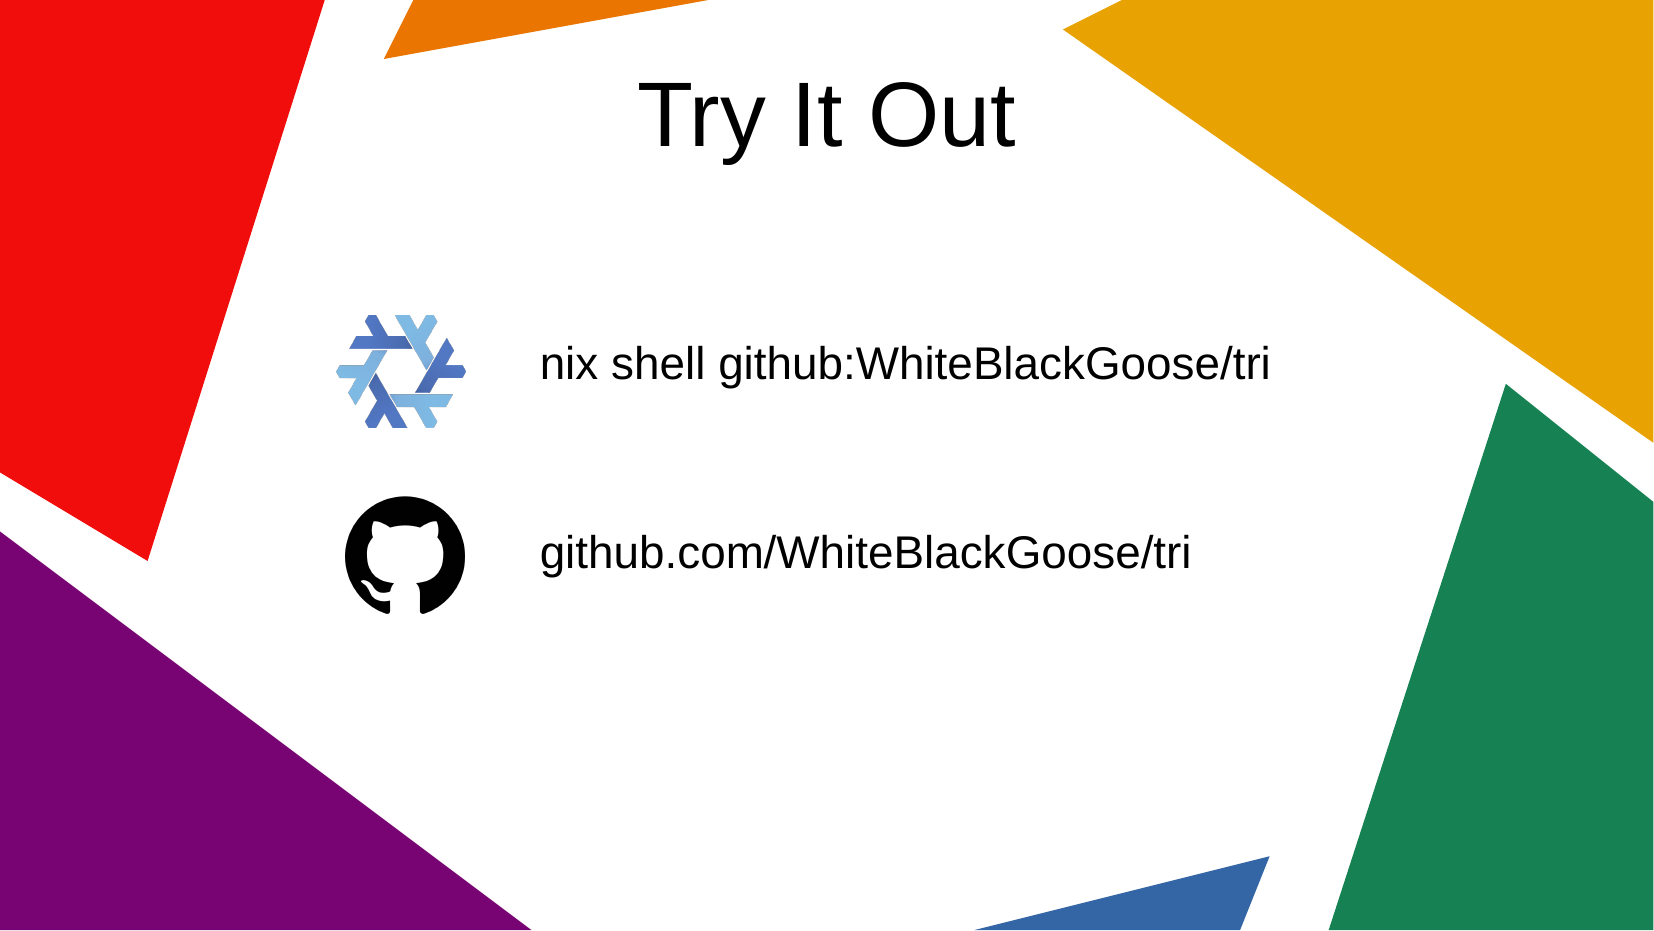

# Try It Out
nix shell github:WhiteBlackGoose/tri
github.com/WhiteBlackGoose/tri